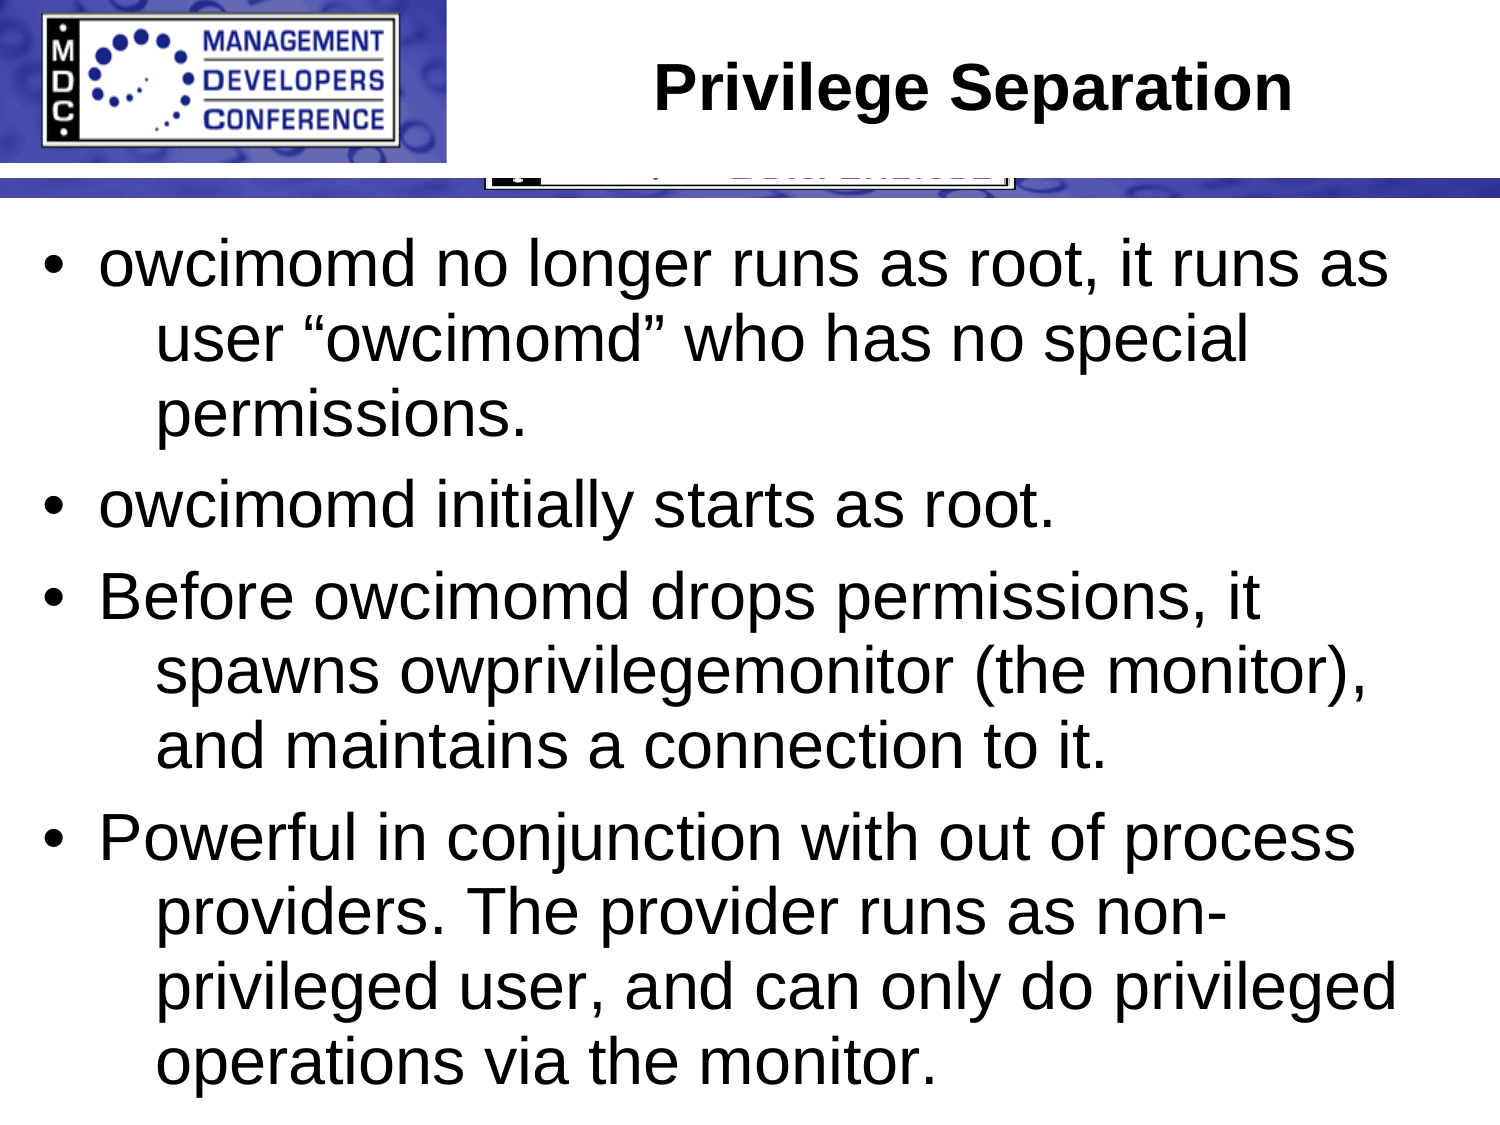

# Privilege Separation
owcimomd no longer runs as root, it runs as user “owcimomd” who has no special permissions.
owcimomd initially starts as root.
Before owcimomd drops permissions, it spawns owprivilegemonitor (the monitor), and maintains a connection to it.
Powerful in conjunction with out of process providers. The provider runs as non-privileged user, and can only do privileged operations via the monitor.